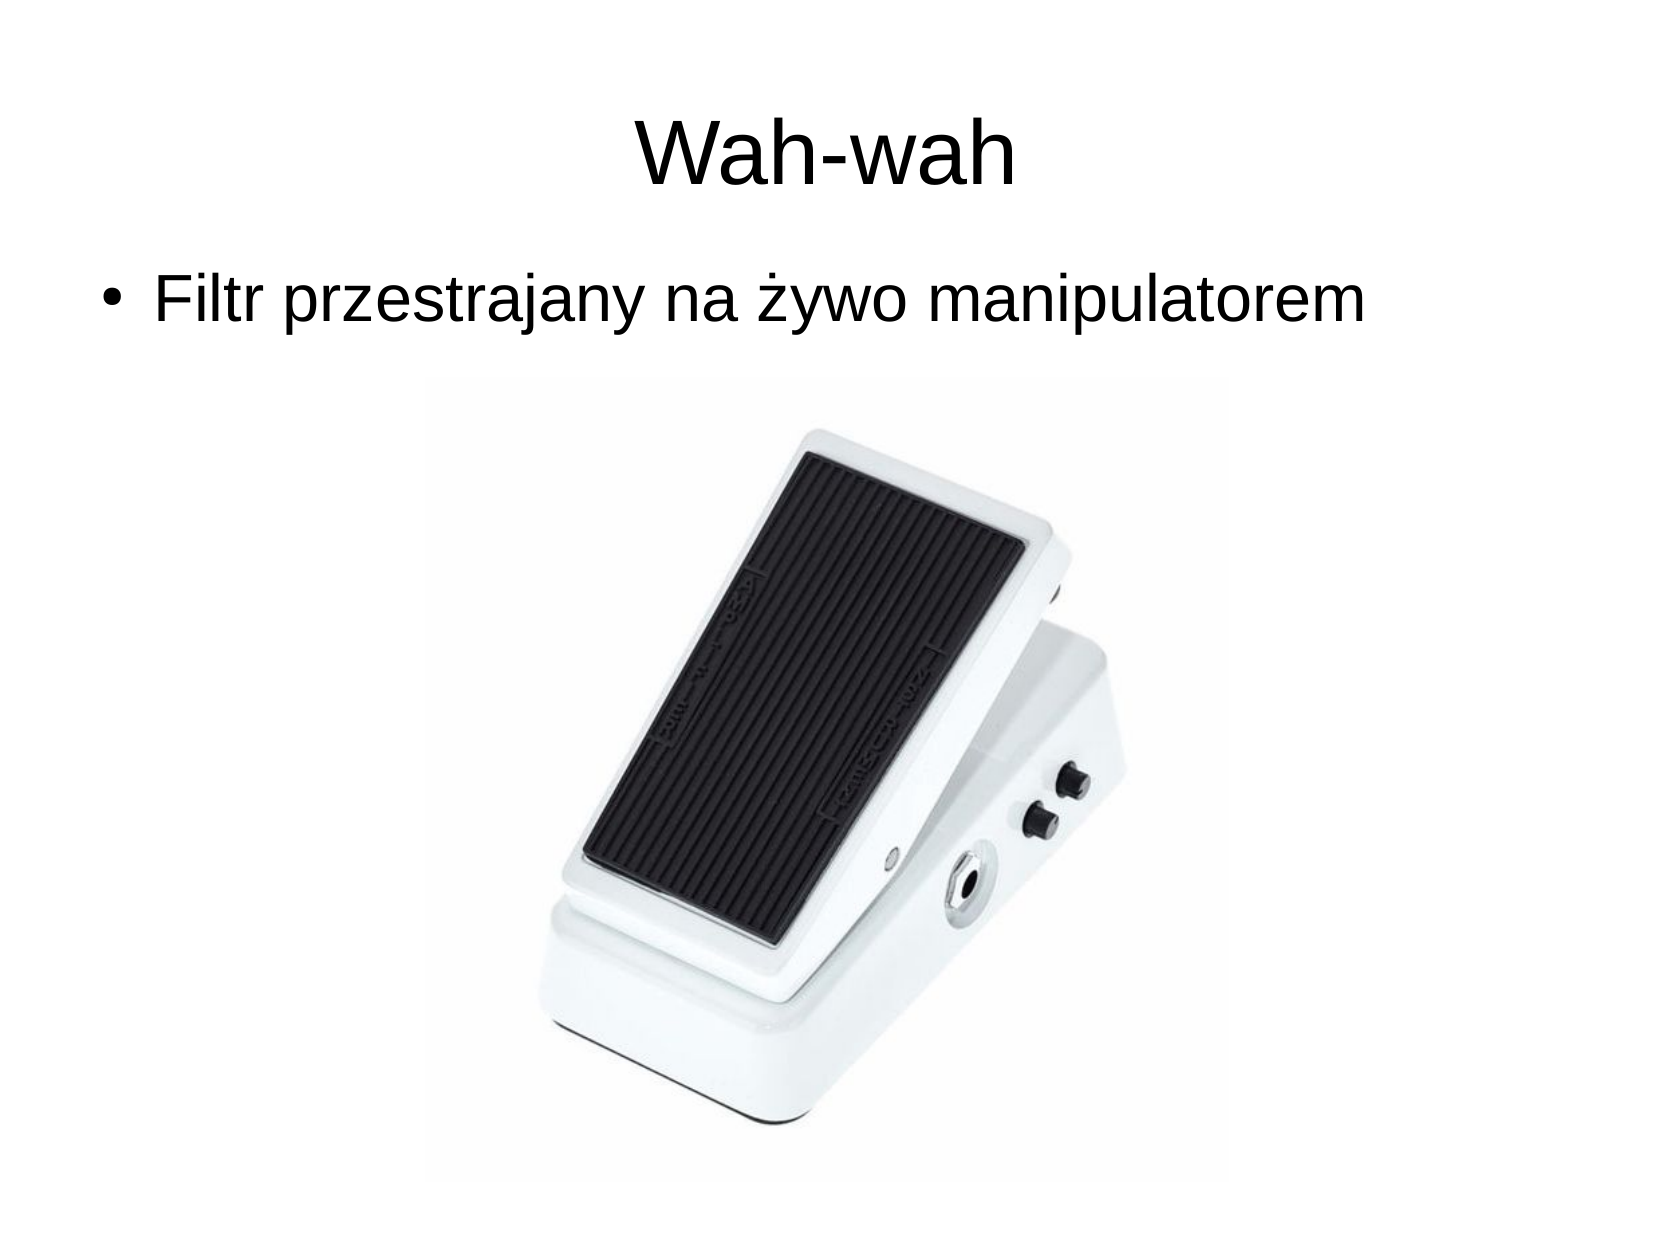

# Wah-wah
Filtr przestrajany na żywo manipulatorem